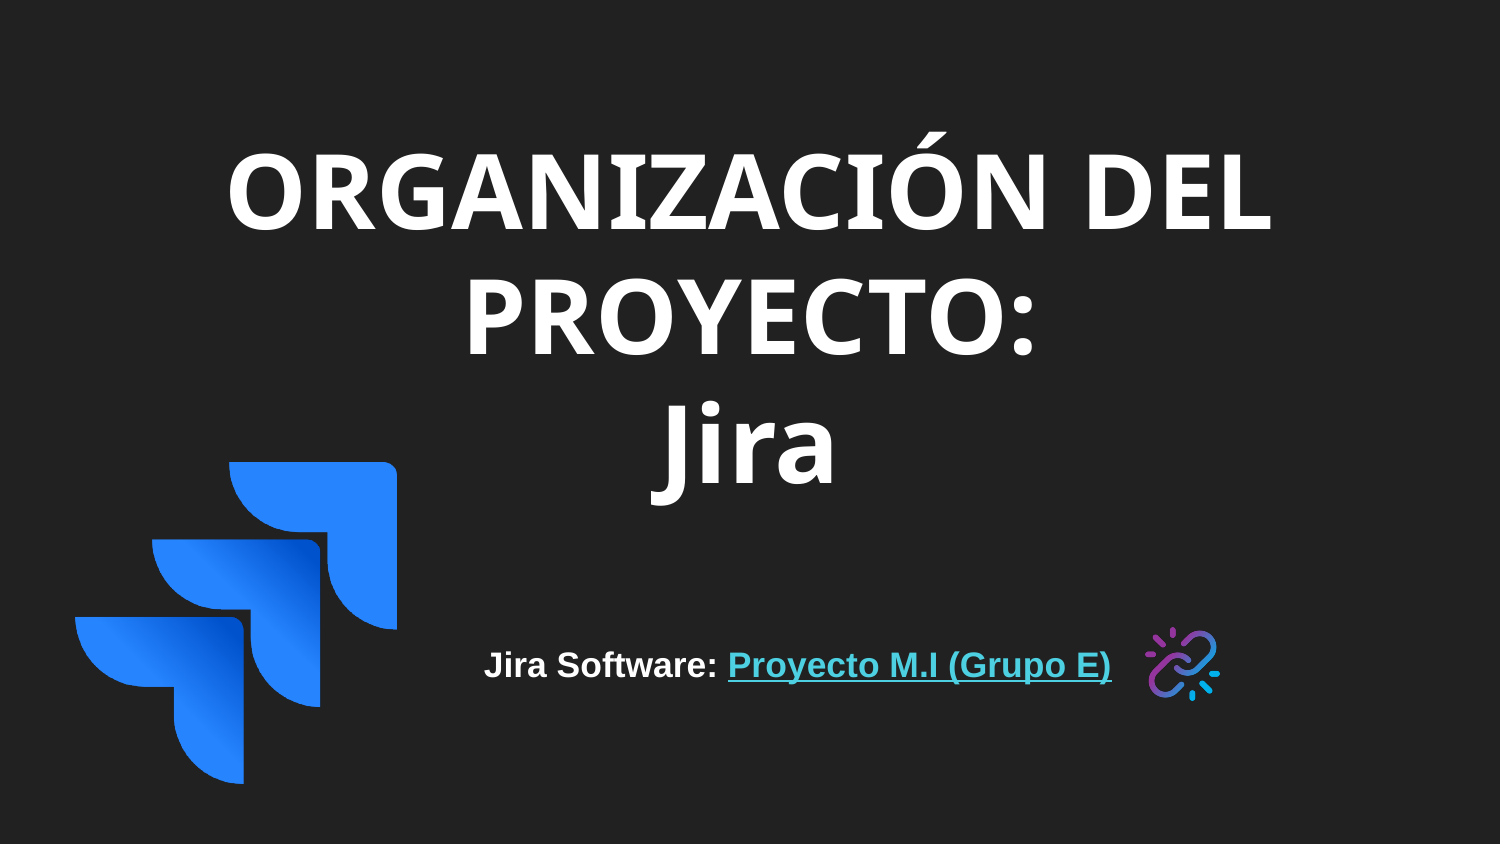

# ORGANIZACIÓN DEL PROYECTO: Jira
Jira Software: Proyecto M.I (Grupo E)